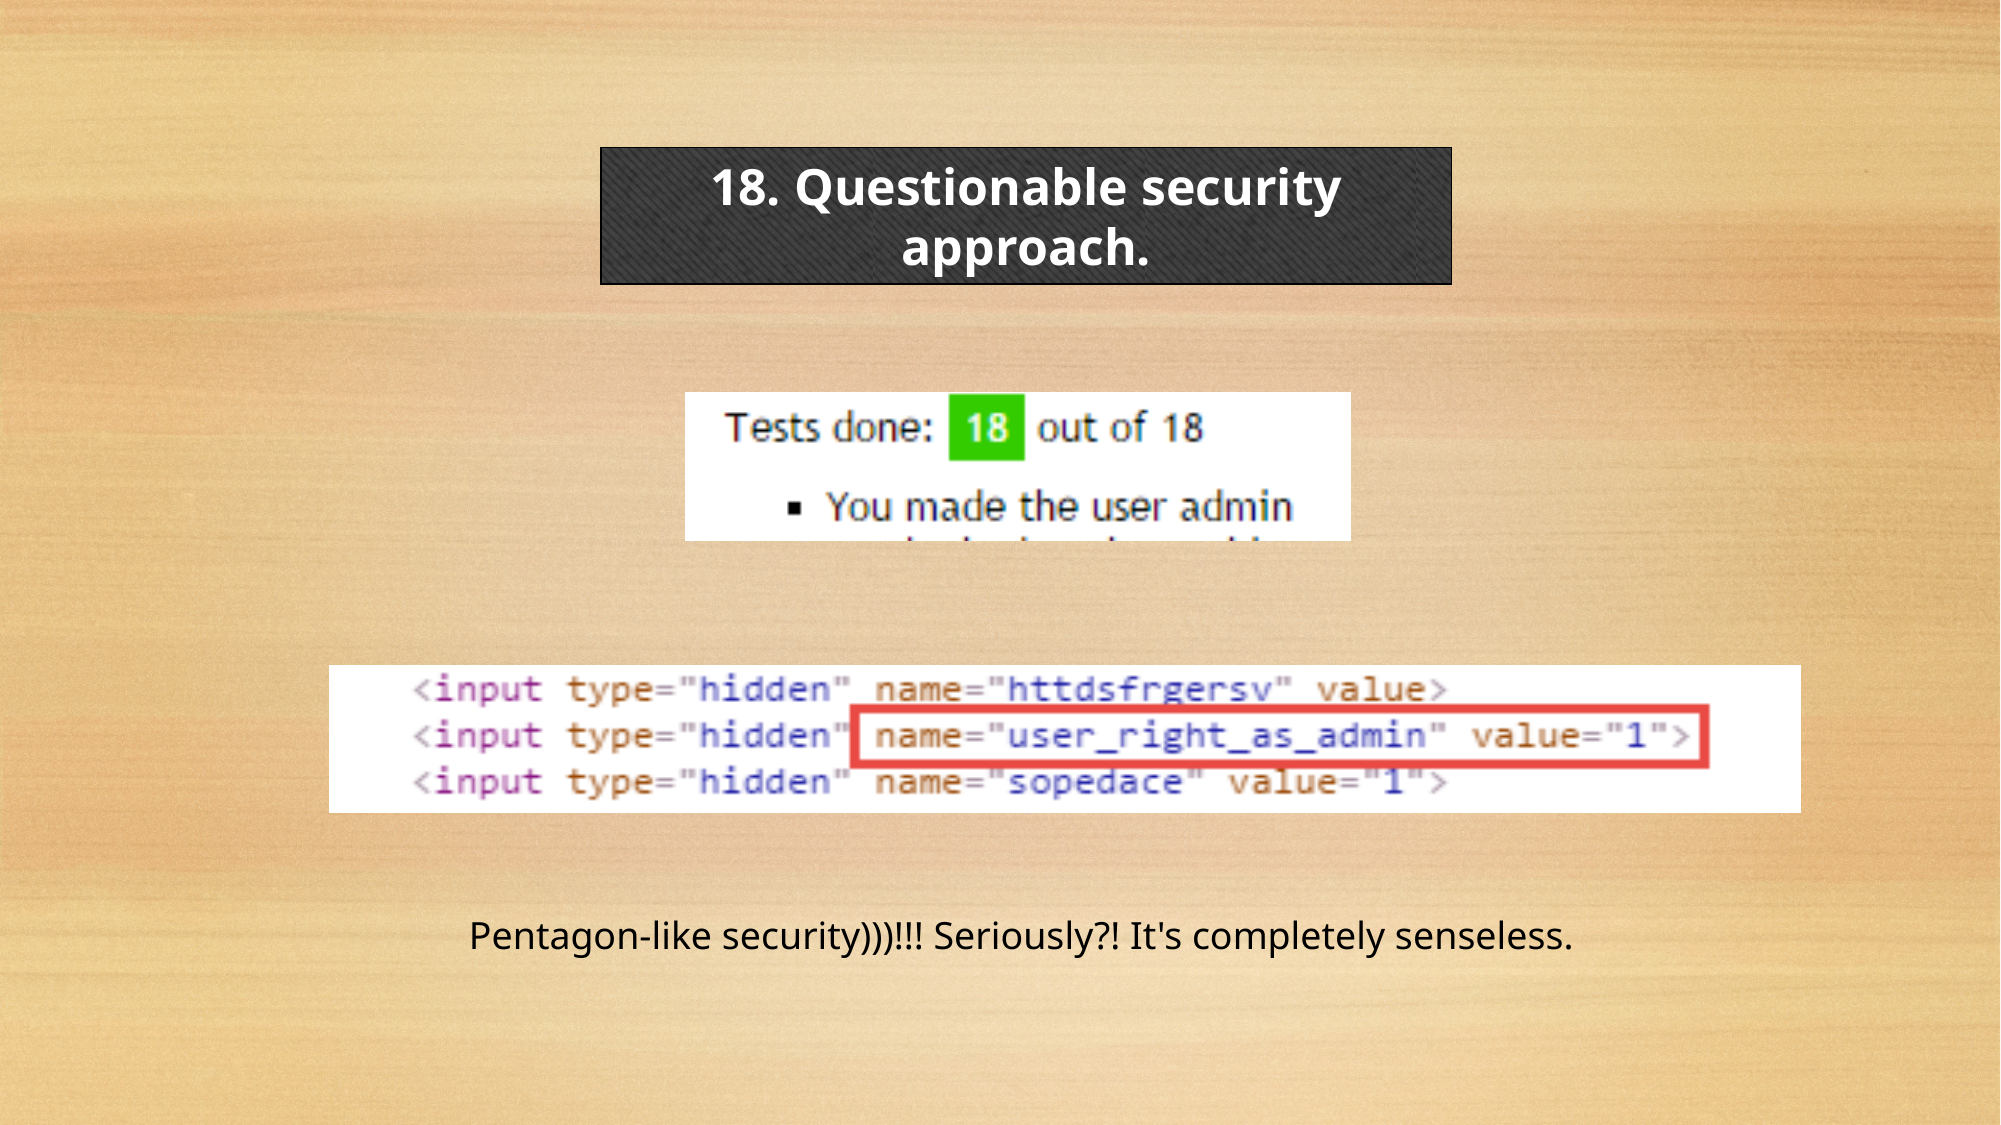

18. Questionable security approach.
Pentagon-like security)))!!! Seriously?! It's completely senseless.